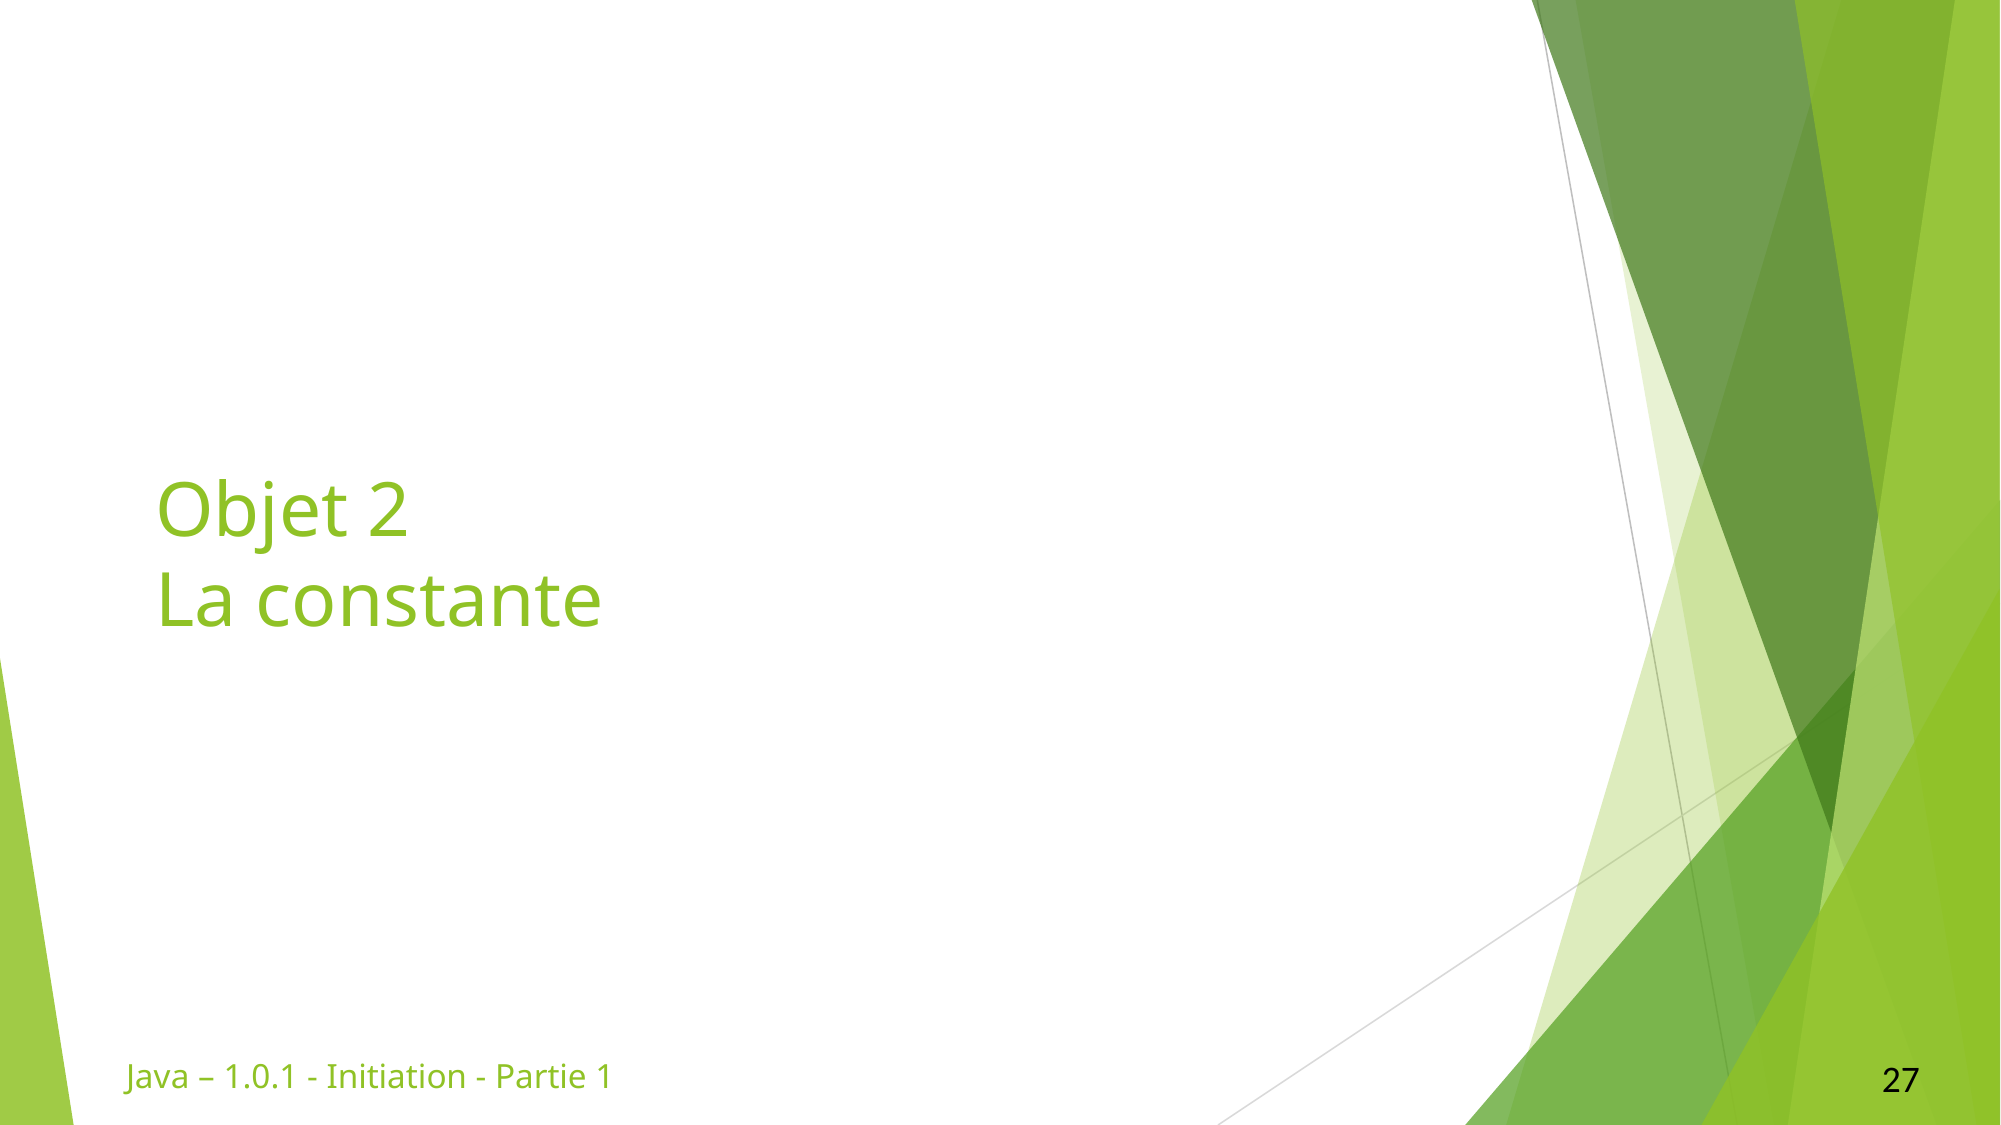

# Objet 2 La constante
Java – 1.0.1 - Initiation - Partie 1